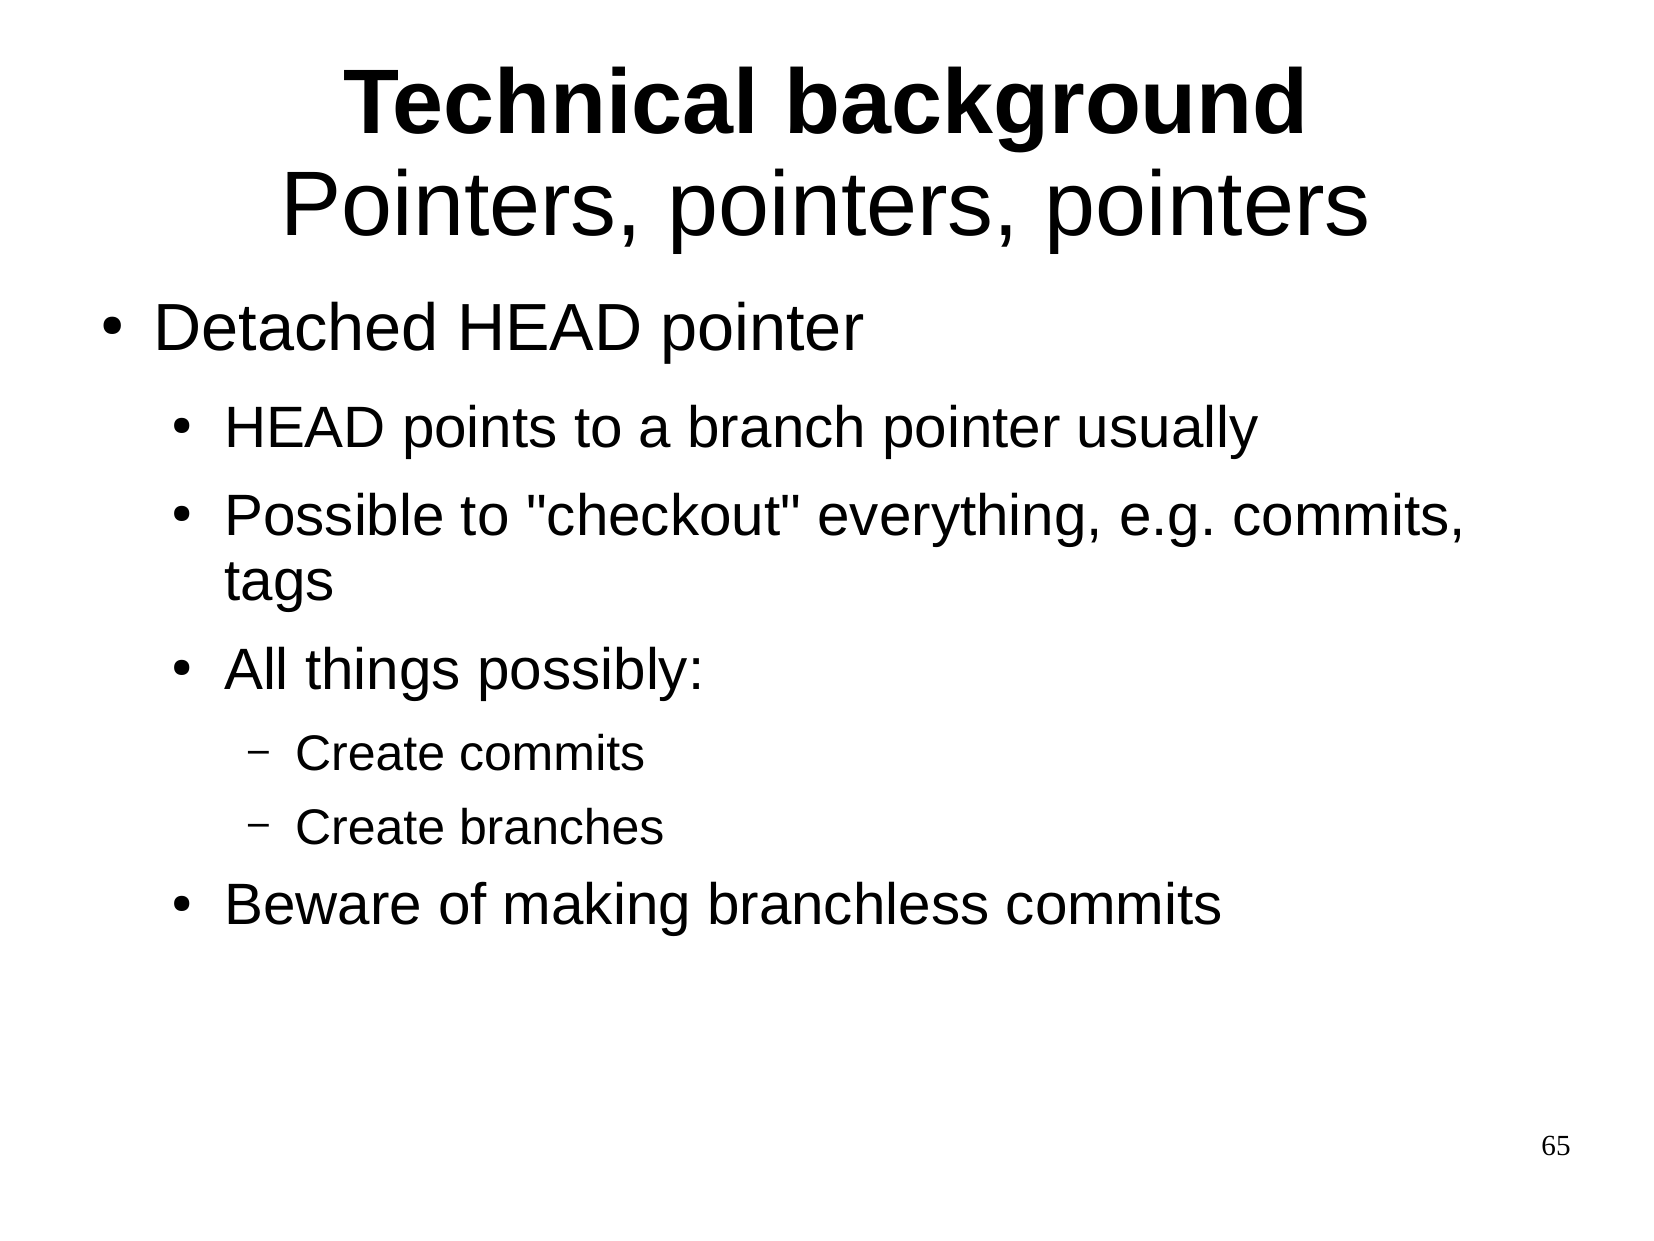

# Technical background Pointers, pointers, pointers
Detached HEAD pointer
HEAD points to a branch pointer usually
Possible to "checkout" everything, e.g. commits, tags
All things possibly:
Create commits
Create branches
Beware of making branchless commits
65